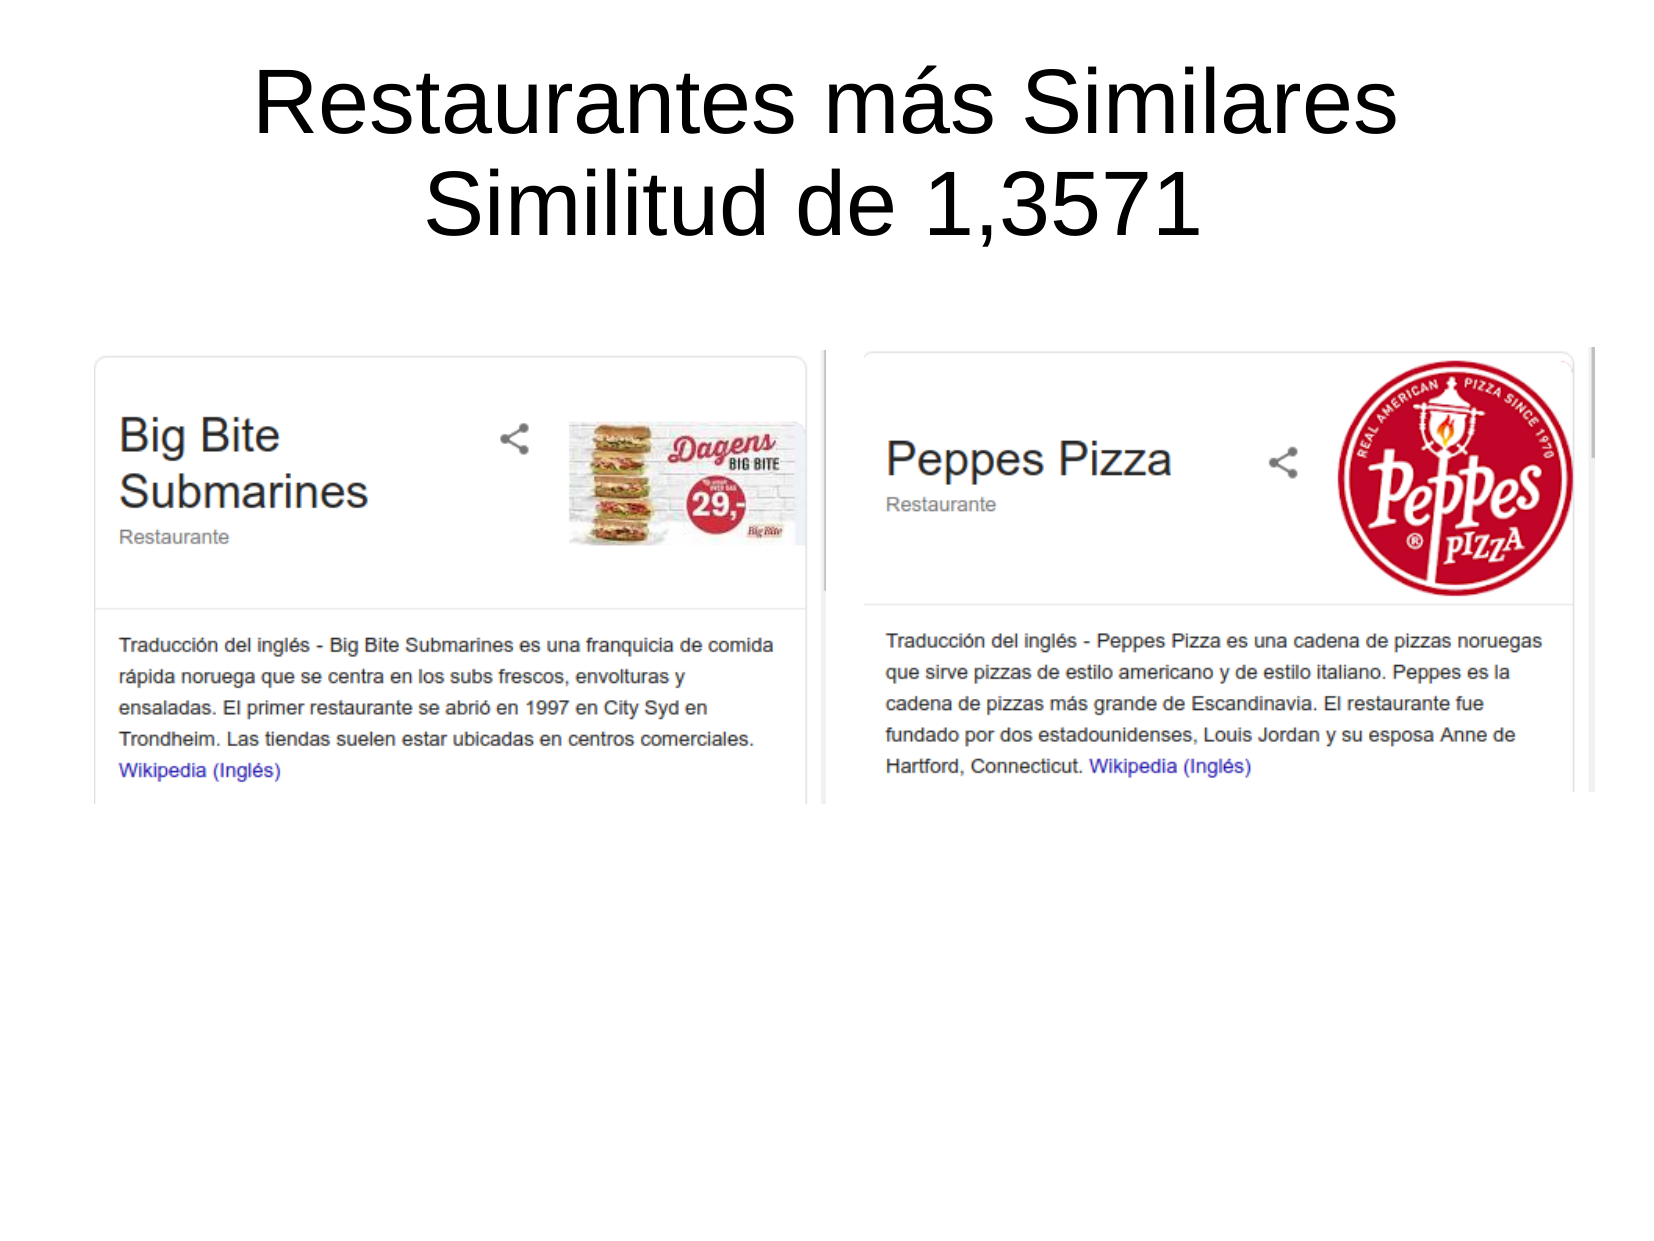

# Restaurantes más Similares Similitud de 1,3571